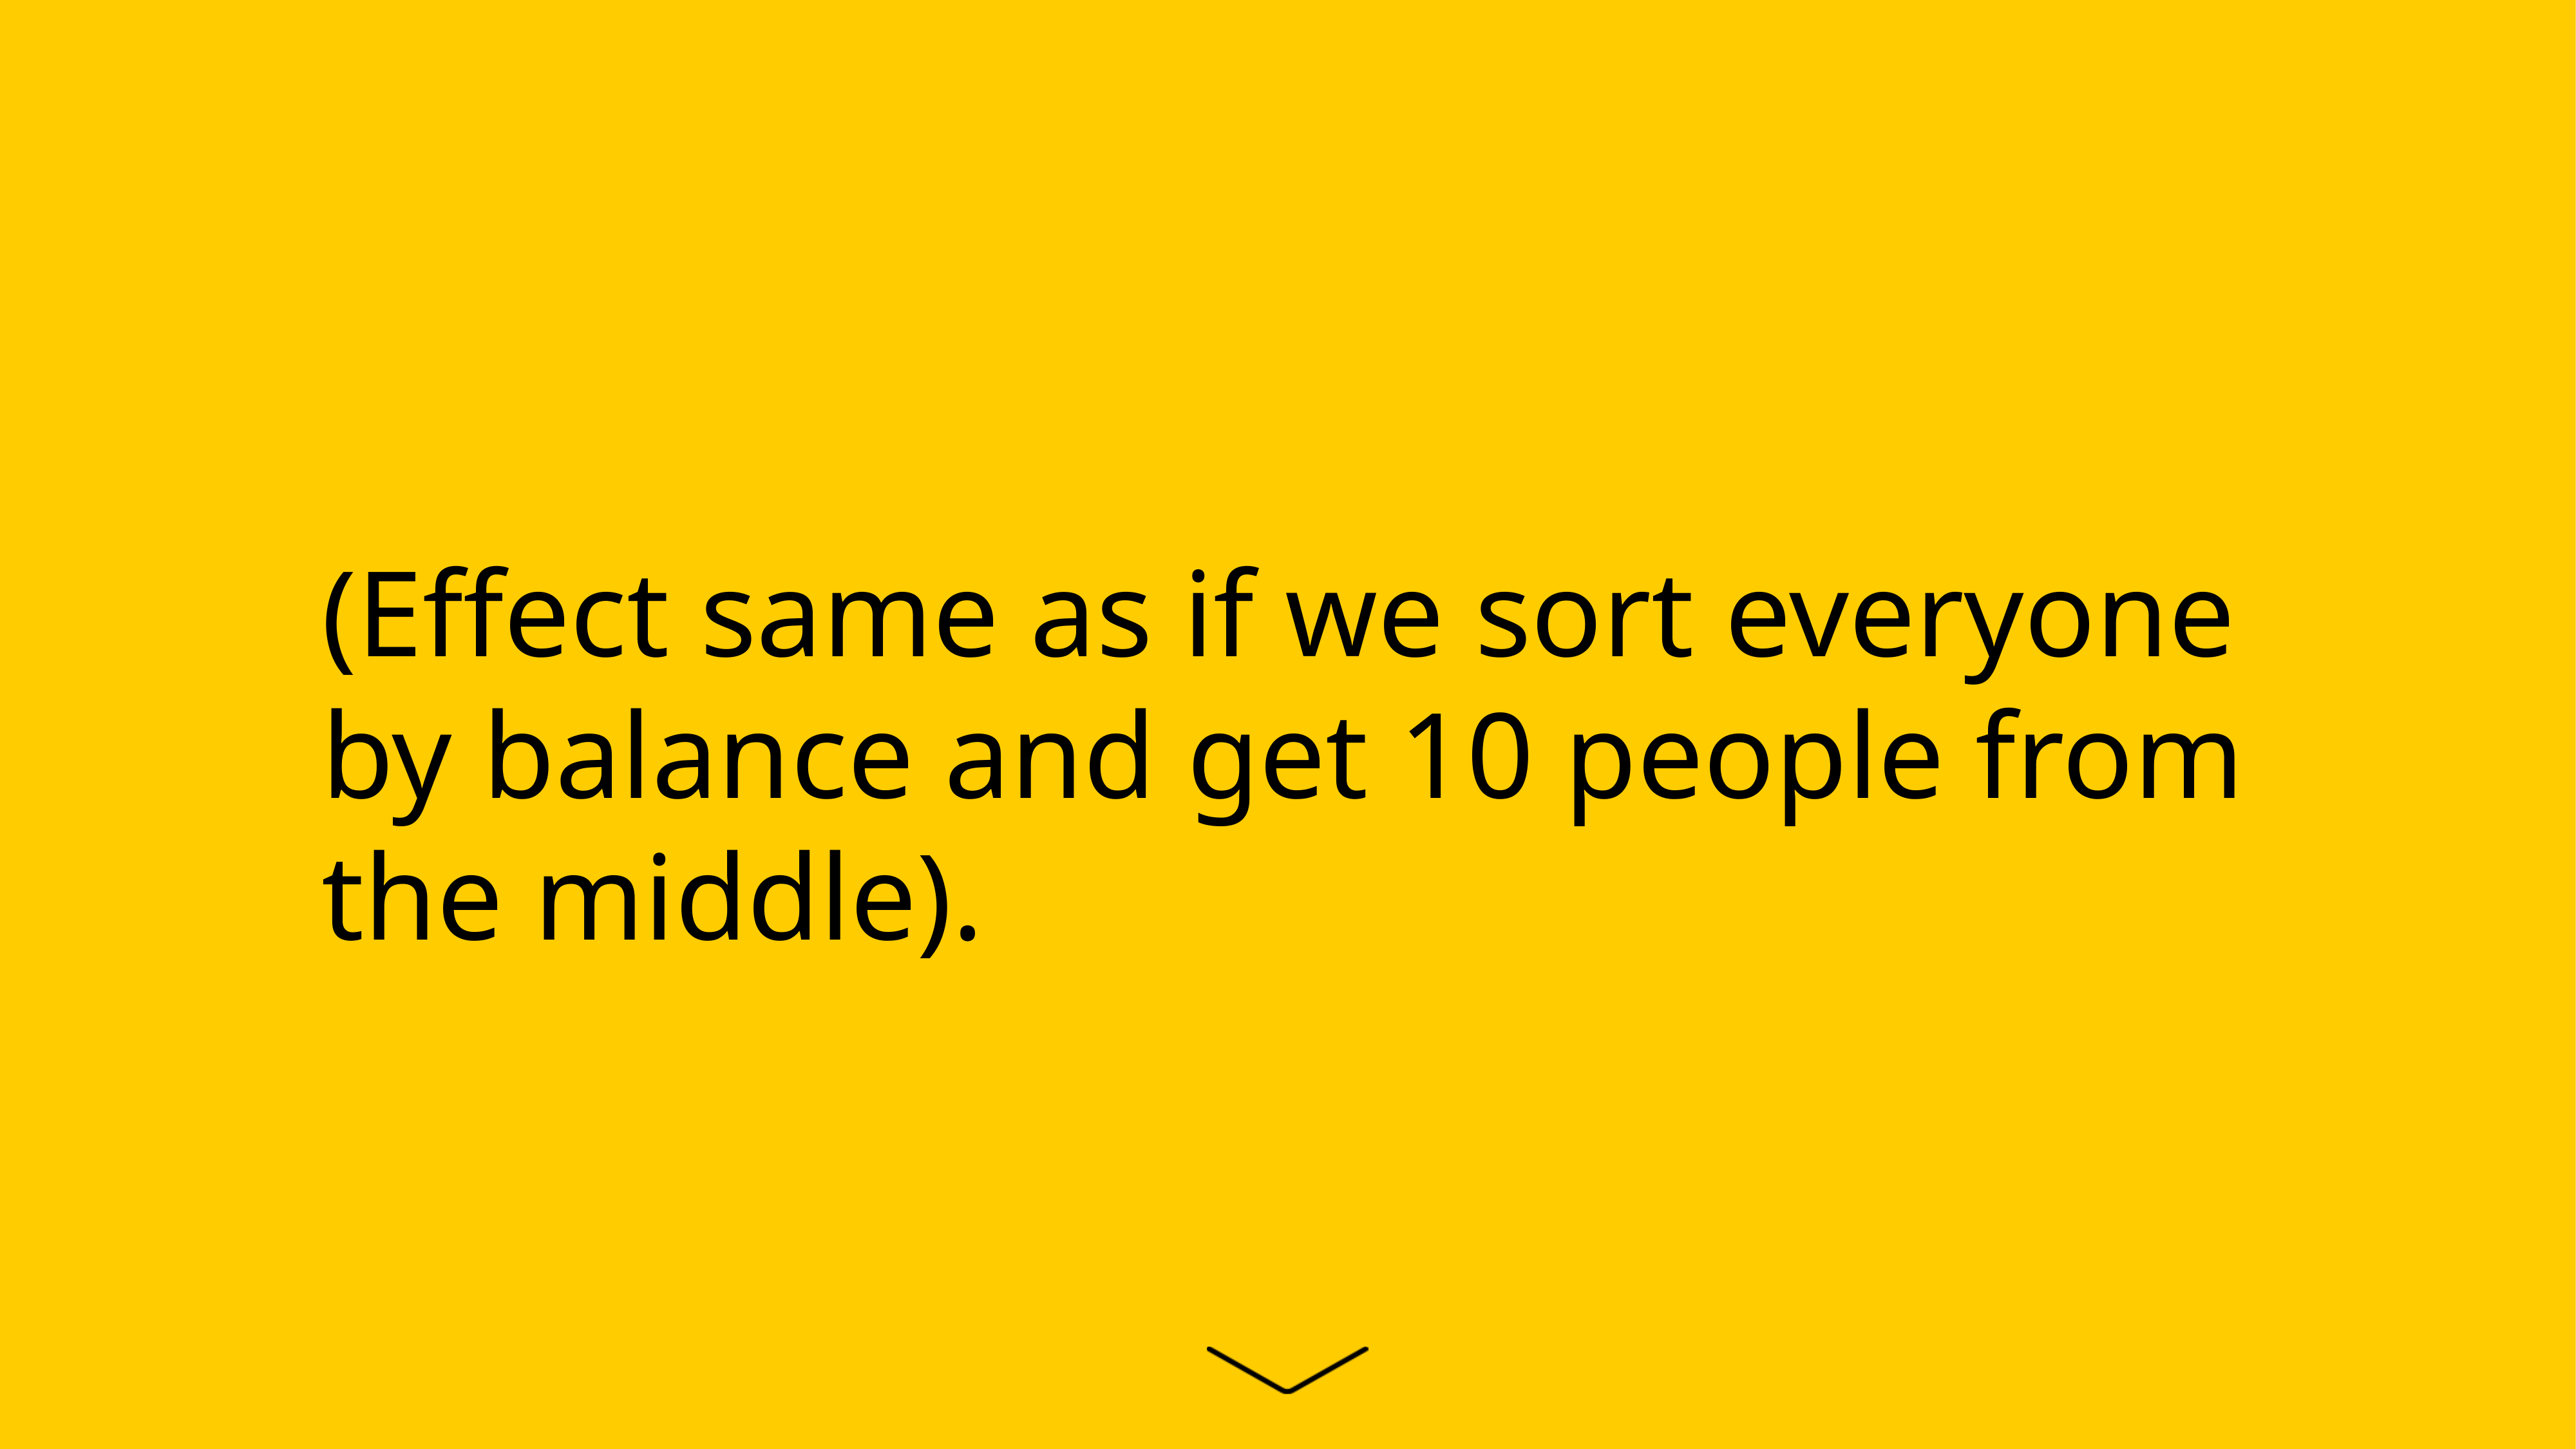

# (Effect same as if we sort everyone by balance and get 10 people from the middle).